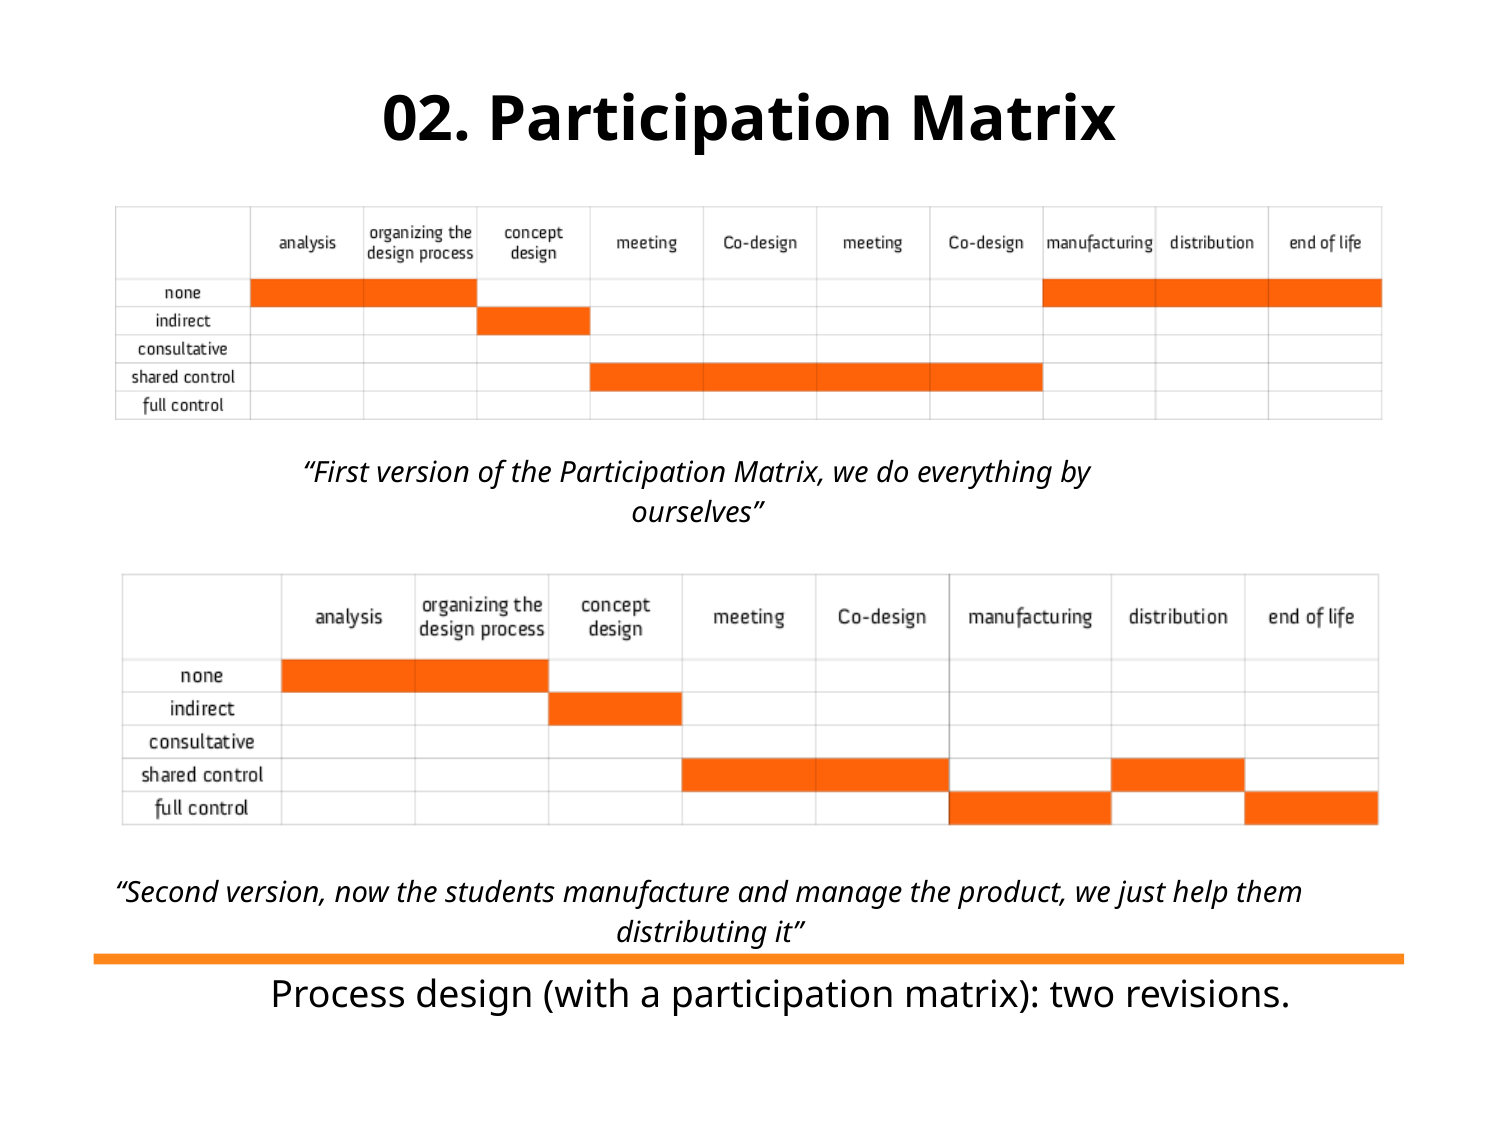

# 02. Participation Matrix
“First version of the Participation Matrix, we do everything by ourselves”
“Second version, now the students manufacture and manage the product, we just help them distributing it”
Process design (with a participation matrix): two revisions.